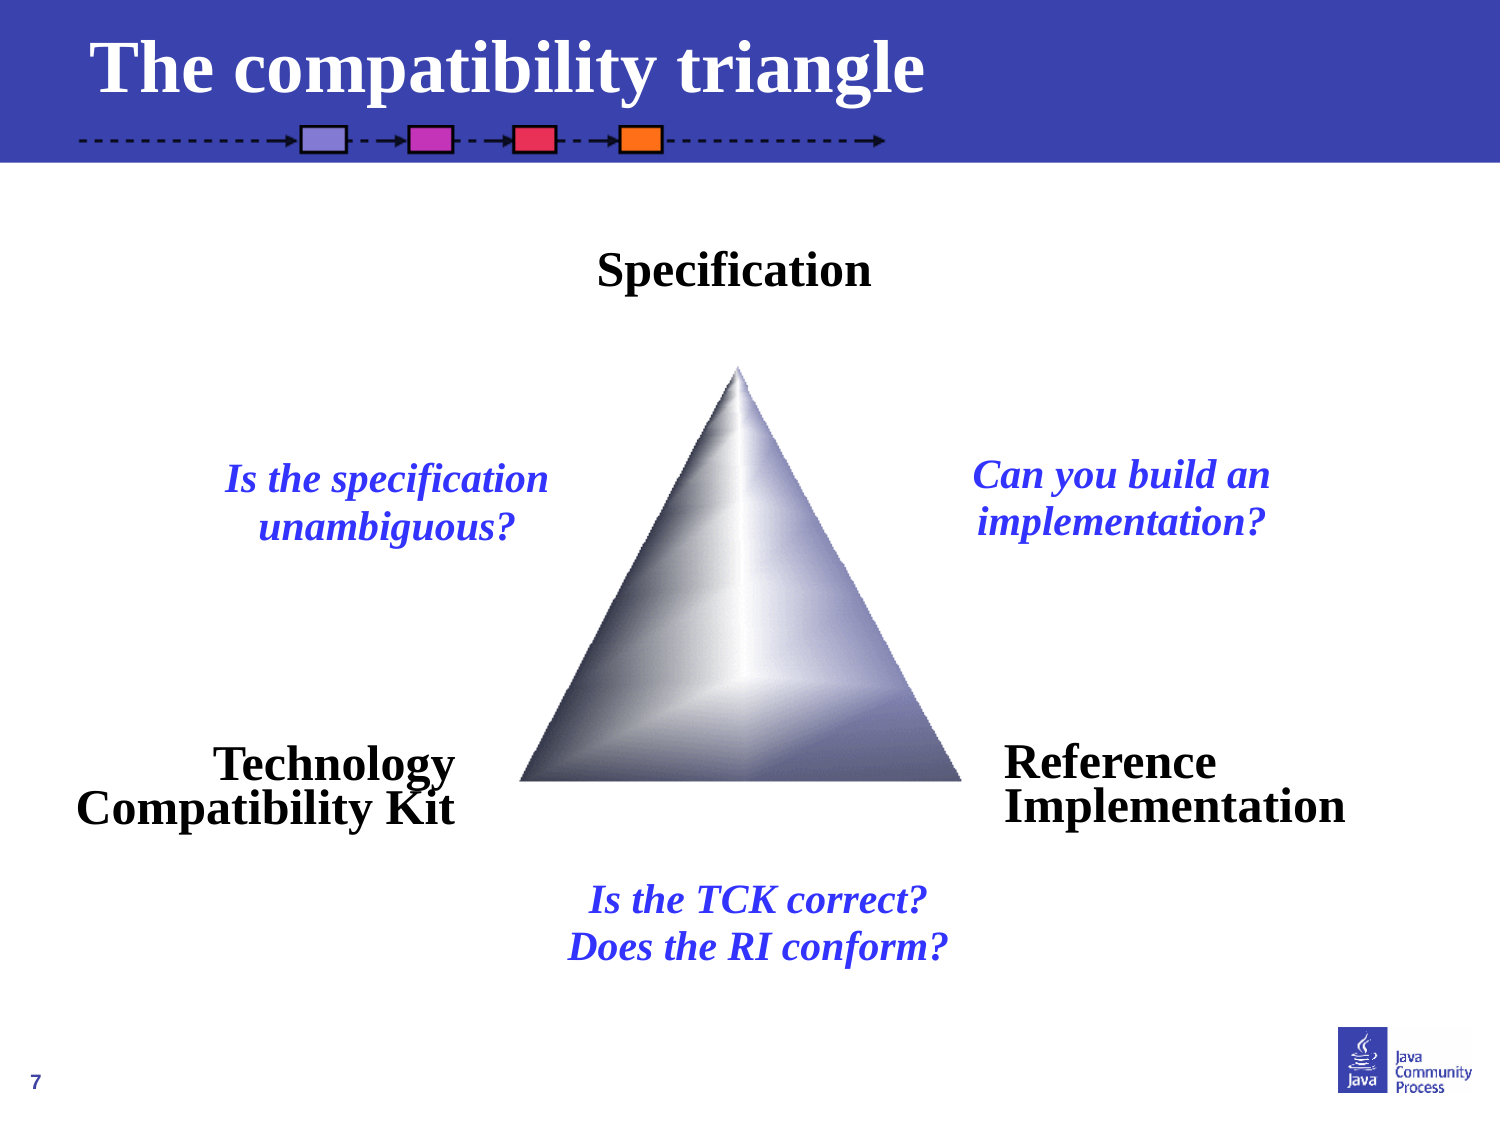

# The compatibility triangle
Specification
Can you build an
implementation?
Is the specification
unambiguous?
Reference Implementation
Technology Compatibility Kit
Is the TCK correct?
Does the RI conform?